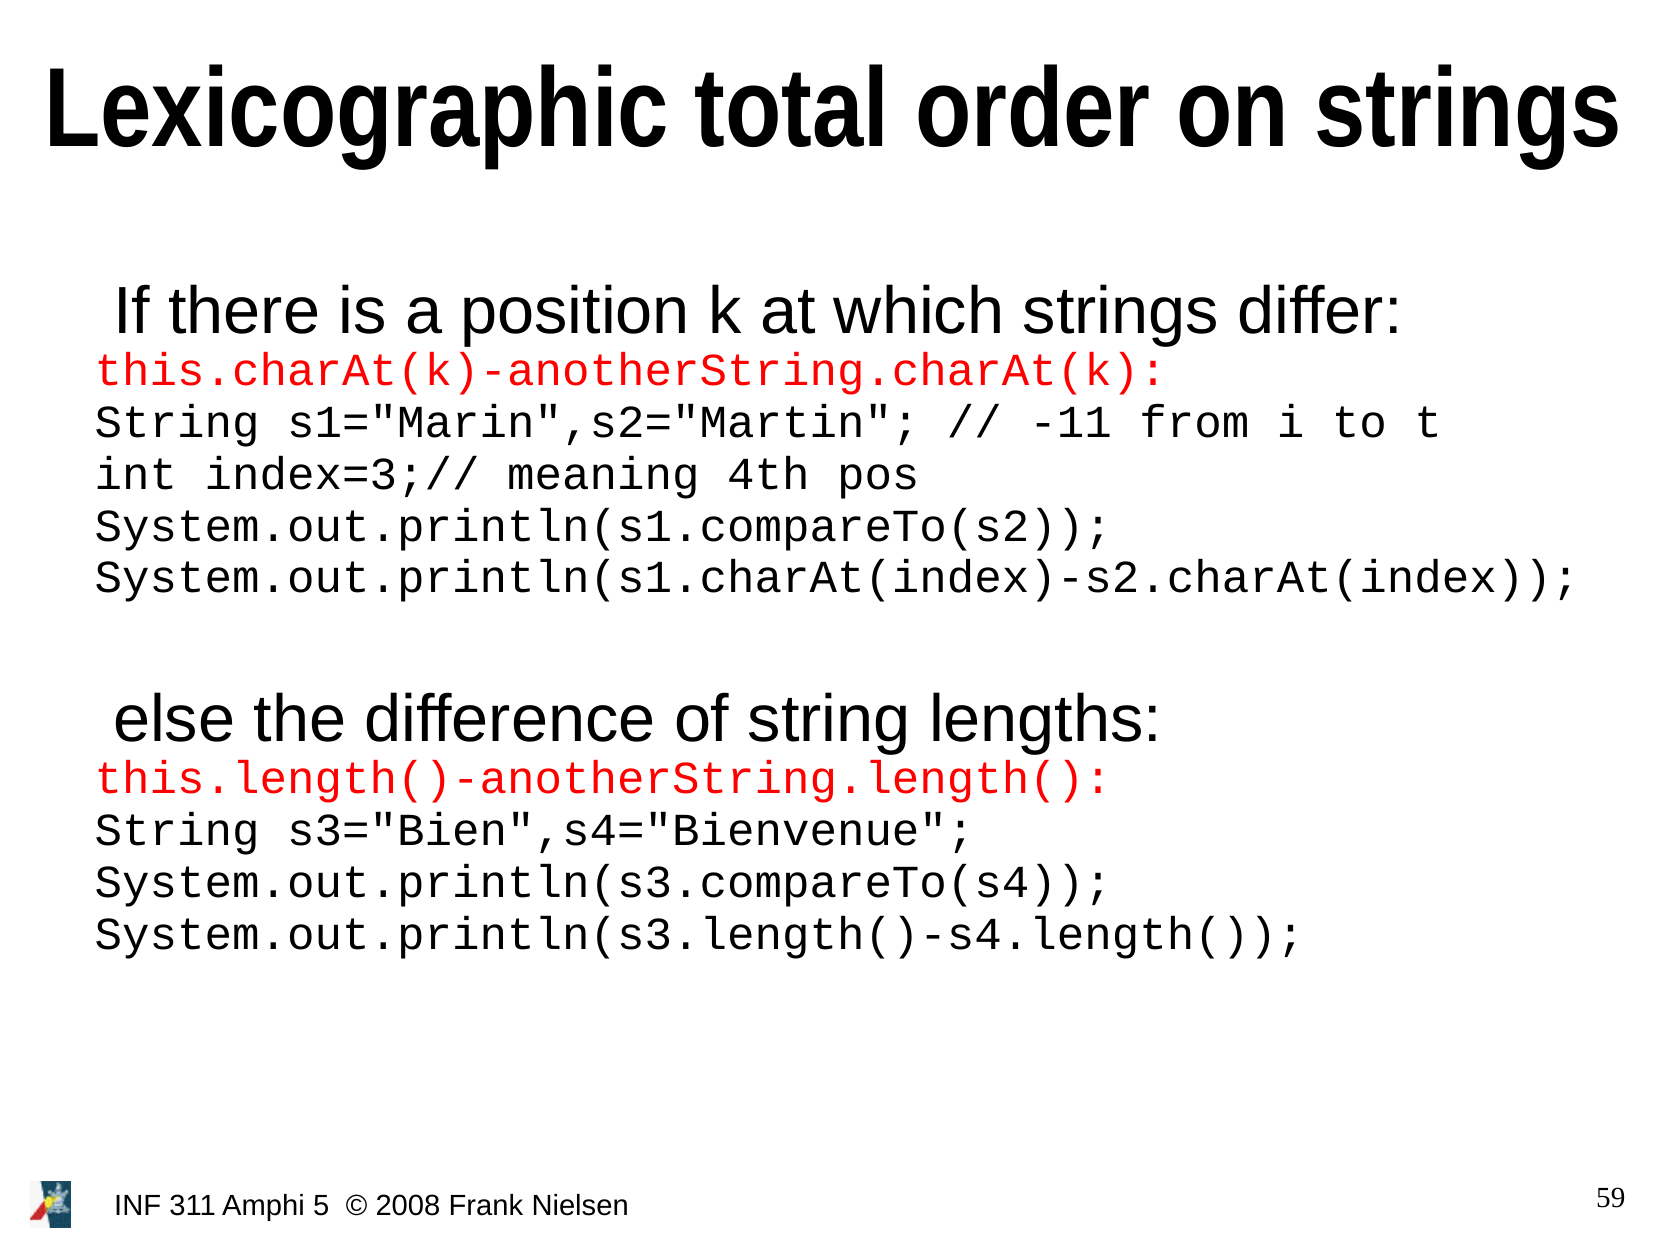

Lexicographic total order on strings
 If there is a position k at which strings differ:
this.charAt(k)-anotherString.charAt(k):
String s1="Marin",s2="Martin"; // -11 from i to t
int index=3;// meaning 4th pos
System.out.println(s1.compareTo(s2));
System.out.println(s1.charAt(index)-s2.charAt(index));
 else the difference of string lengths:
this.length()-anotherString.length():
String s3="Bien",s4="Bienvenue";
System.out.println(s3.compareTo(s4));
System.out.println(s3.length()-s4.length());